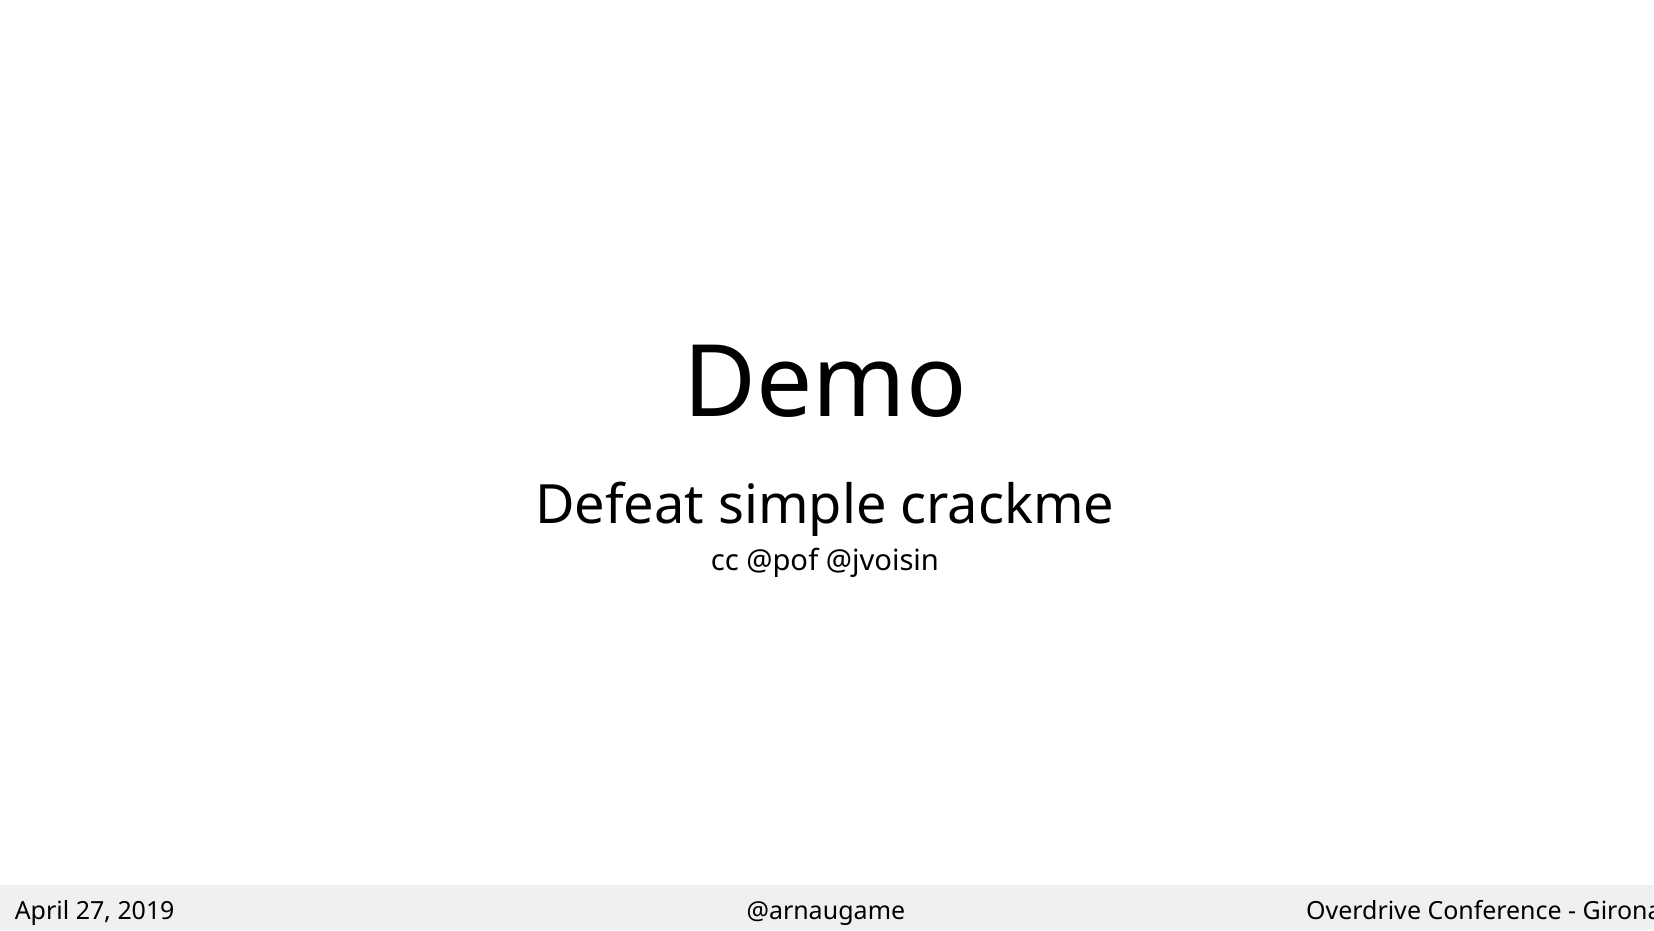

# Demo
Defeat simple crackme
cc @pof @jvoisin
April 27, 2019
@arnaugamez
Overdrive Conference - Girona